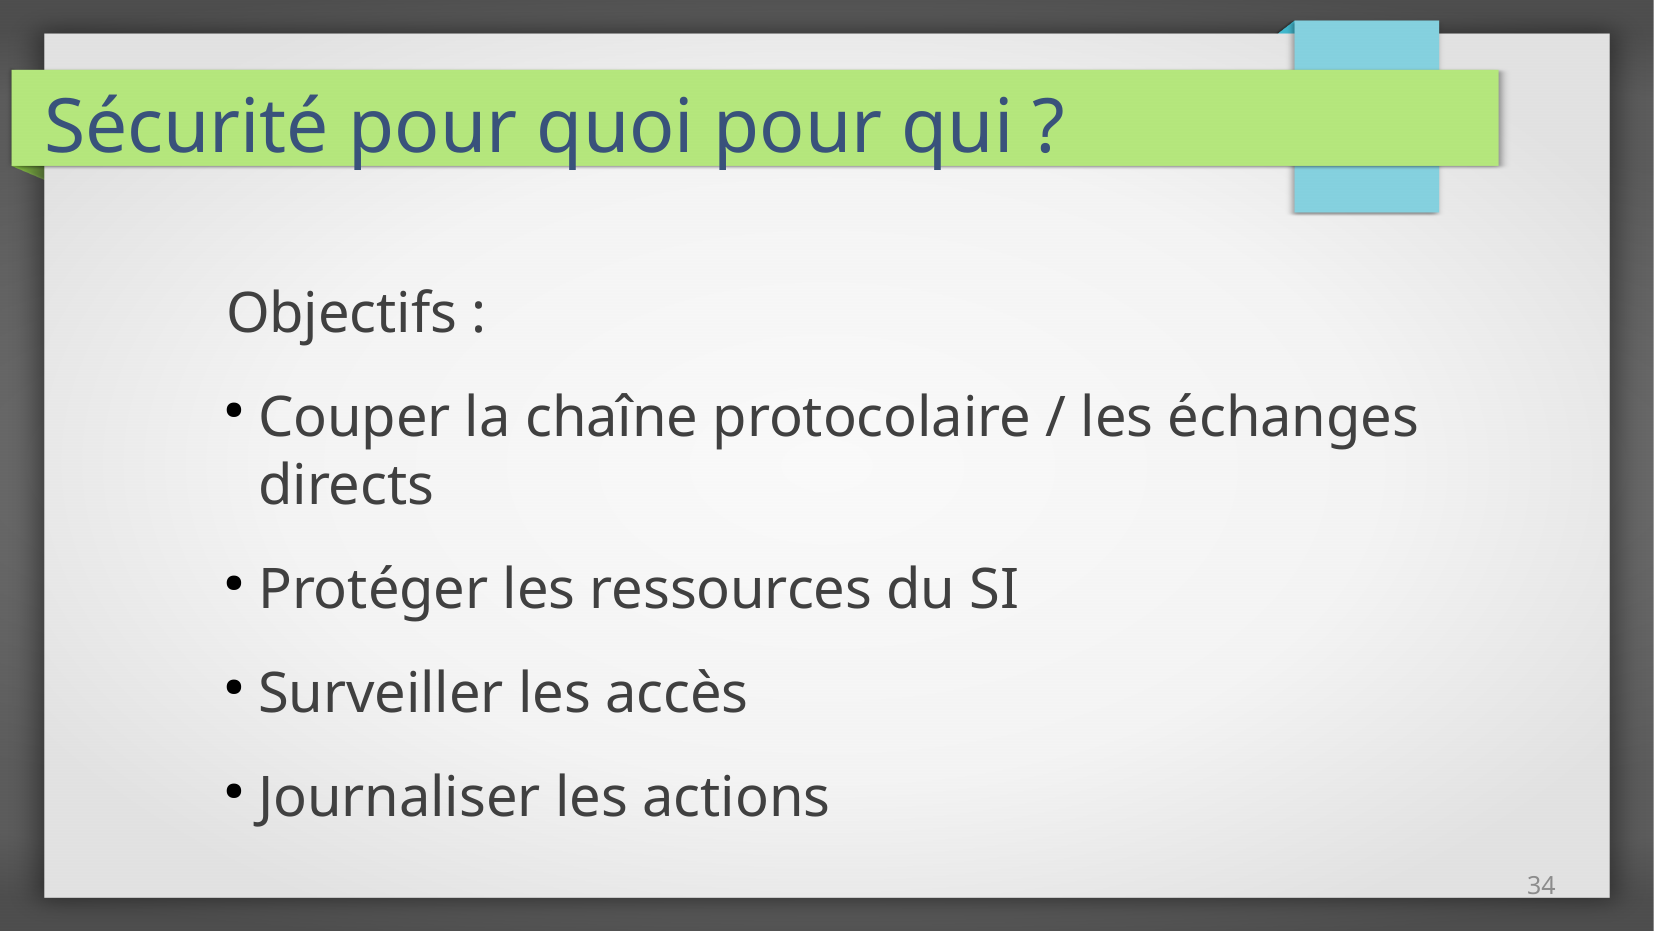

Sécurité pour quoi pour qui ?
Objectifs :
Couper la chaîne protocolaire / les échanges directs
Protéger les ressources du SI
Surveiller les accès
Journaliser les actions